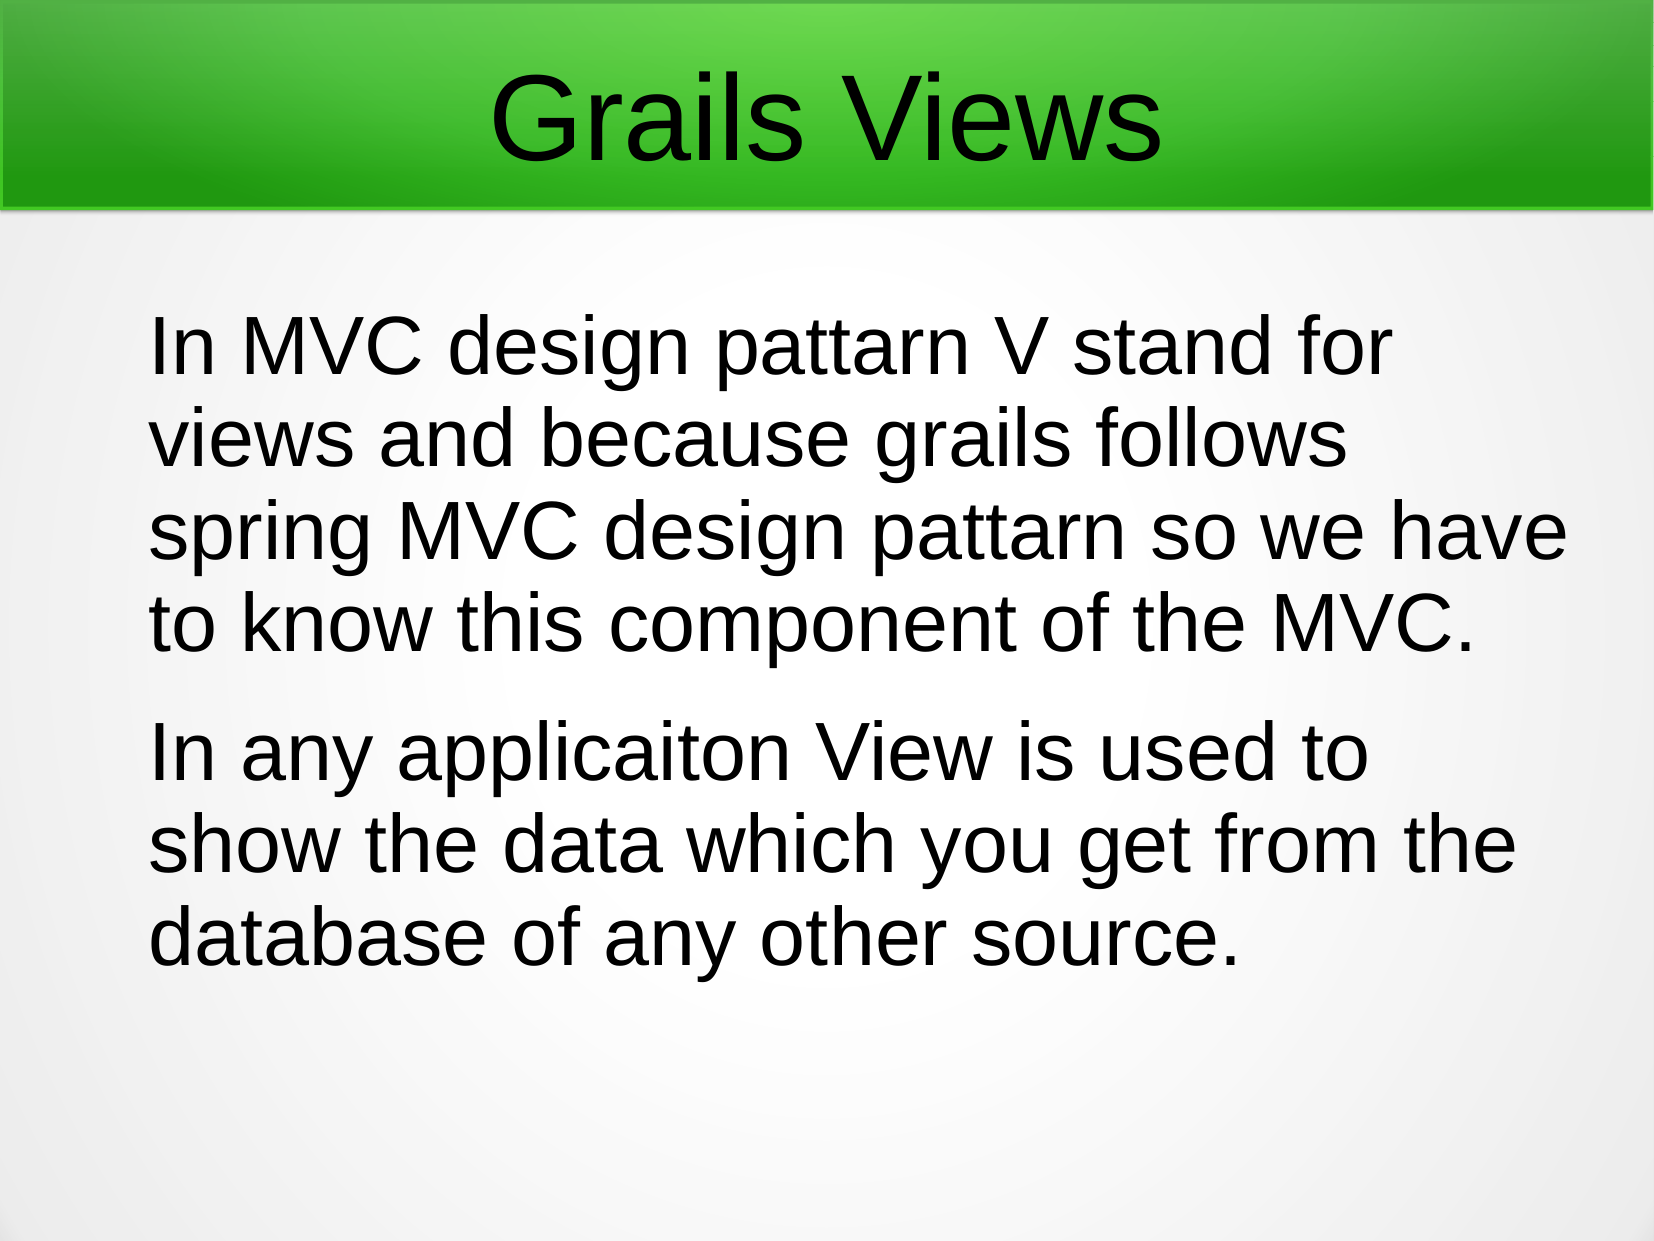

# Grails Views
In MVC design pattarn V stand for views and because grails follows spring MVC design pattarn so we have to know this component of the MVC.
In any applicaiton View is used to show the data which you get from the database of any other source.